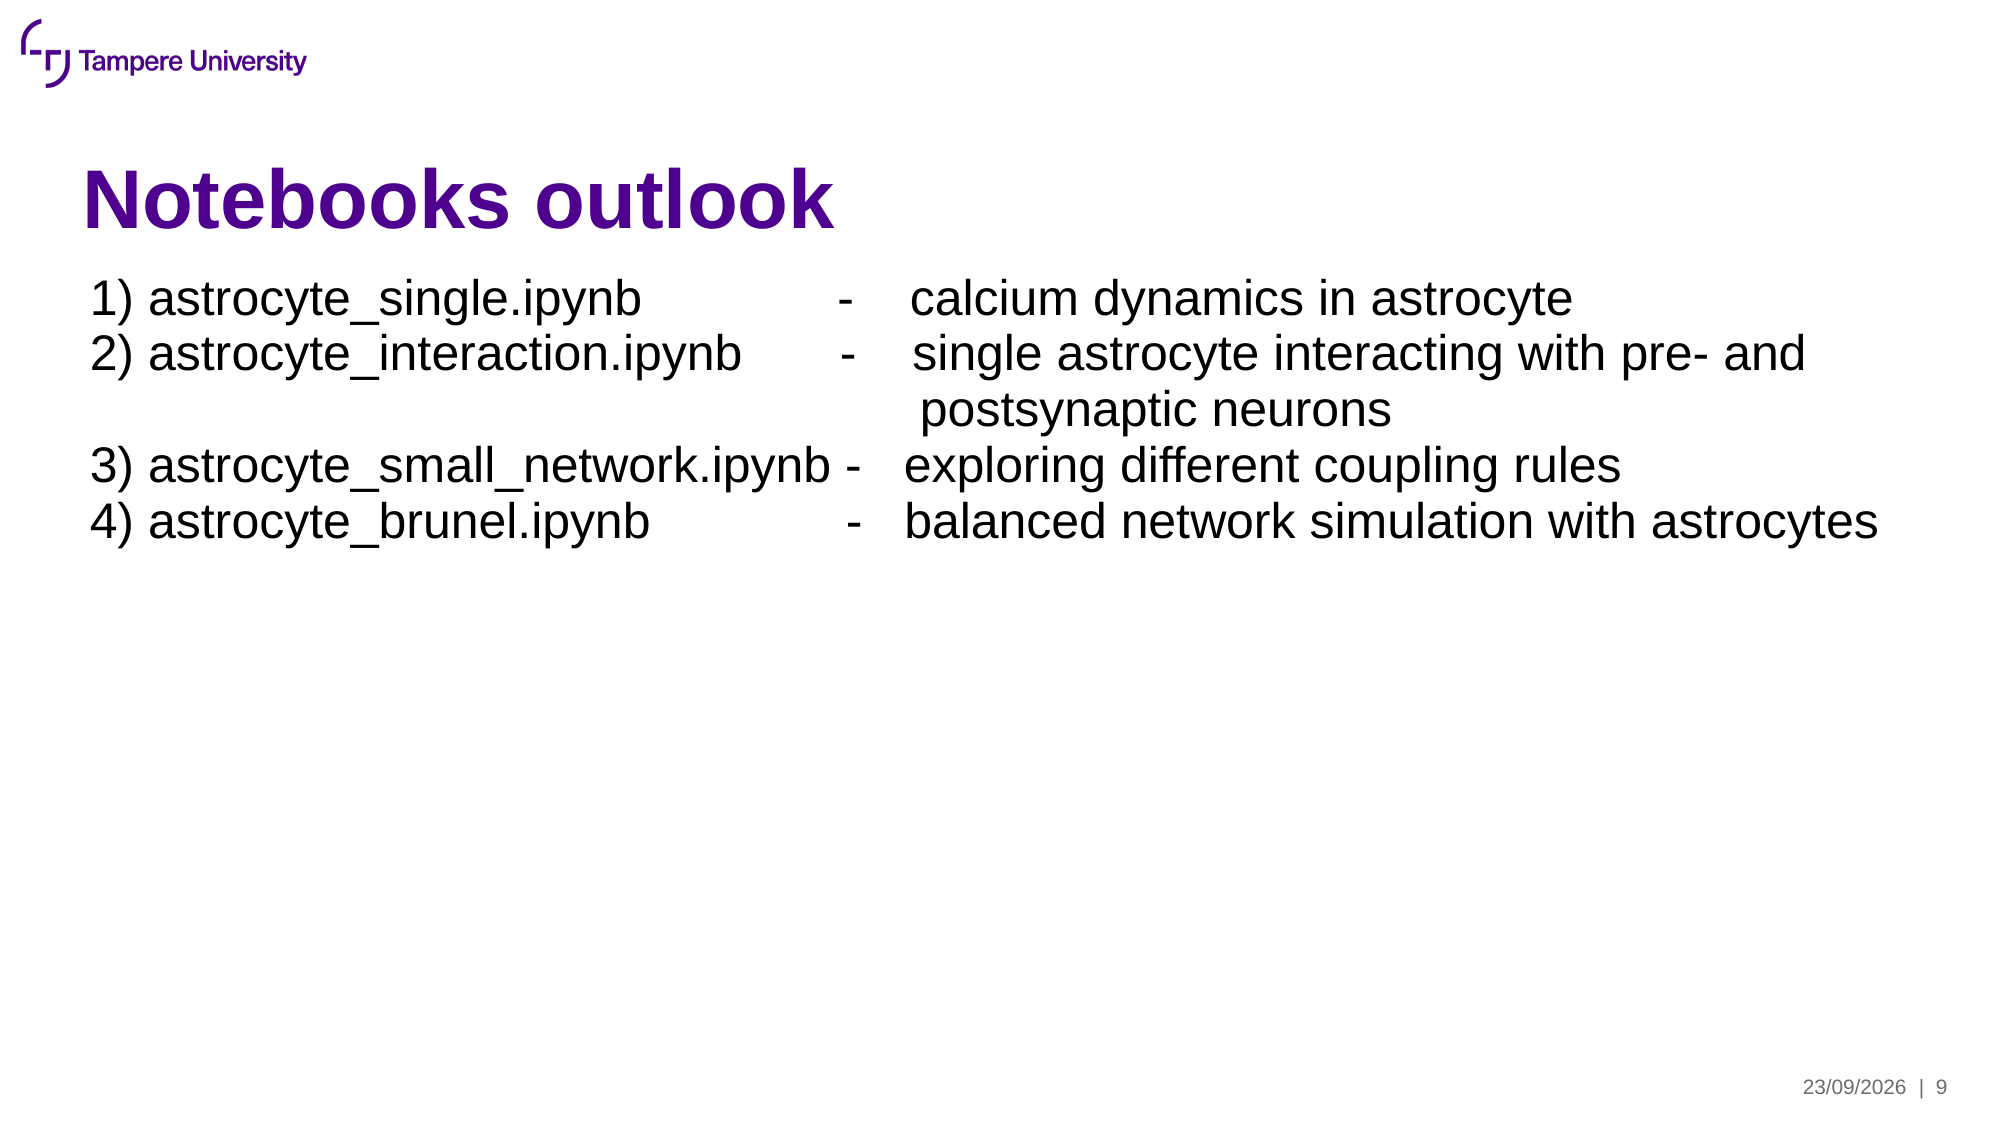

# Notebooks outlook
 astrocyte_single.ipynb - calcium dynamics in astrocyte
 astrocyte_interaction.ipynb - single astrocyte interacting with pre- and postsynaptic neurons
 astrocyte_small_network.ipynb - exploring different coupling rules
 astrocyte_brunel.ipynb - balanced network simulation with astrocytes